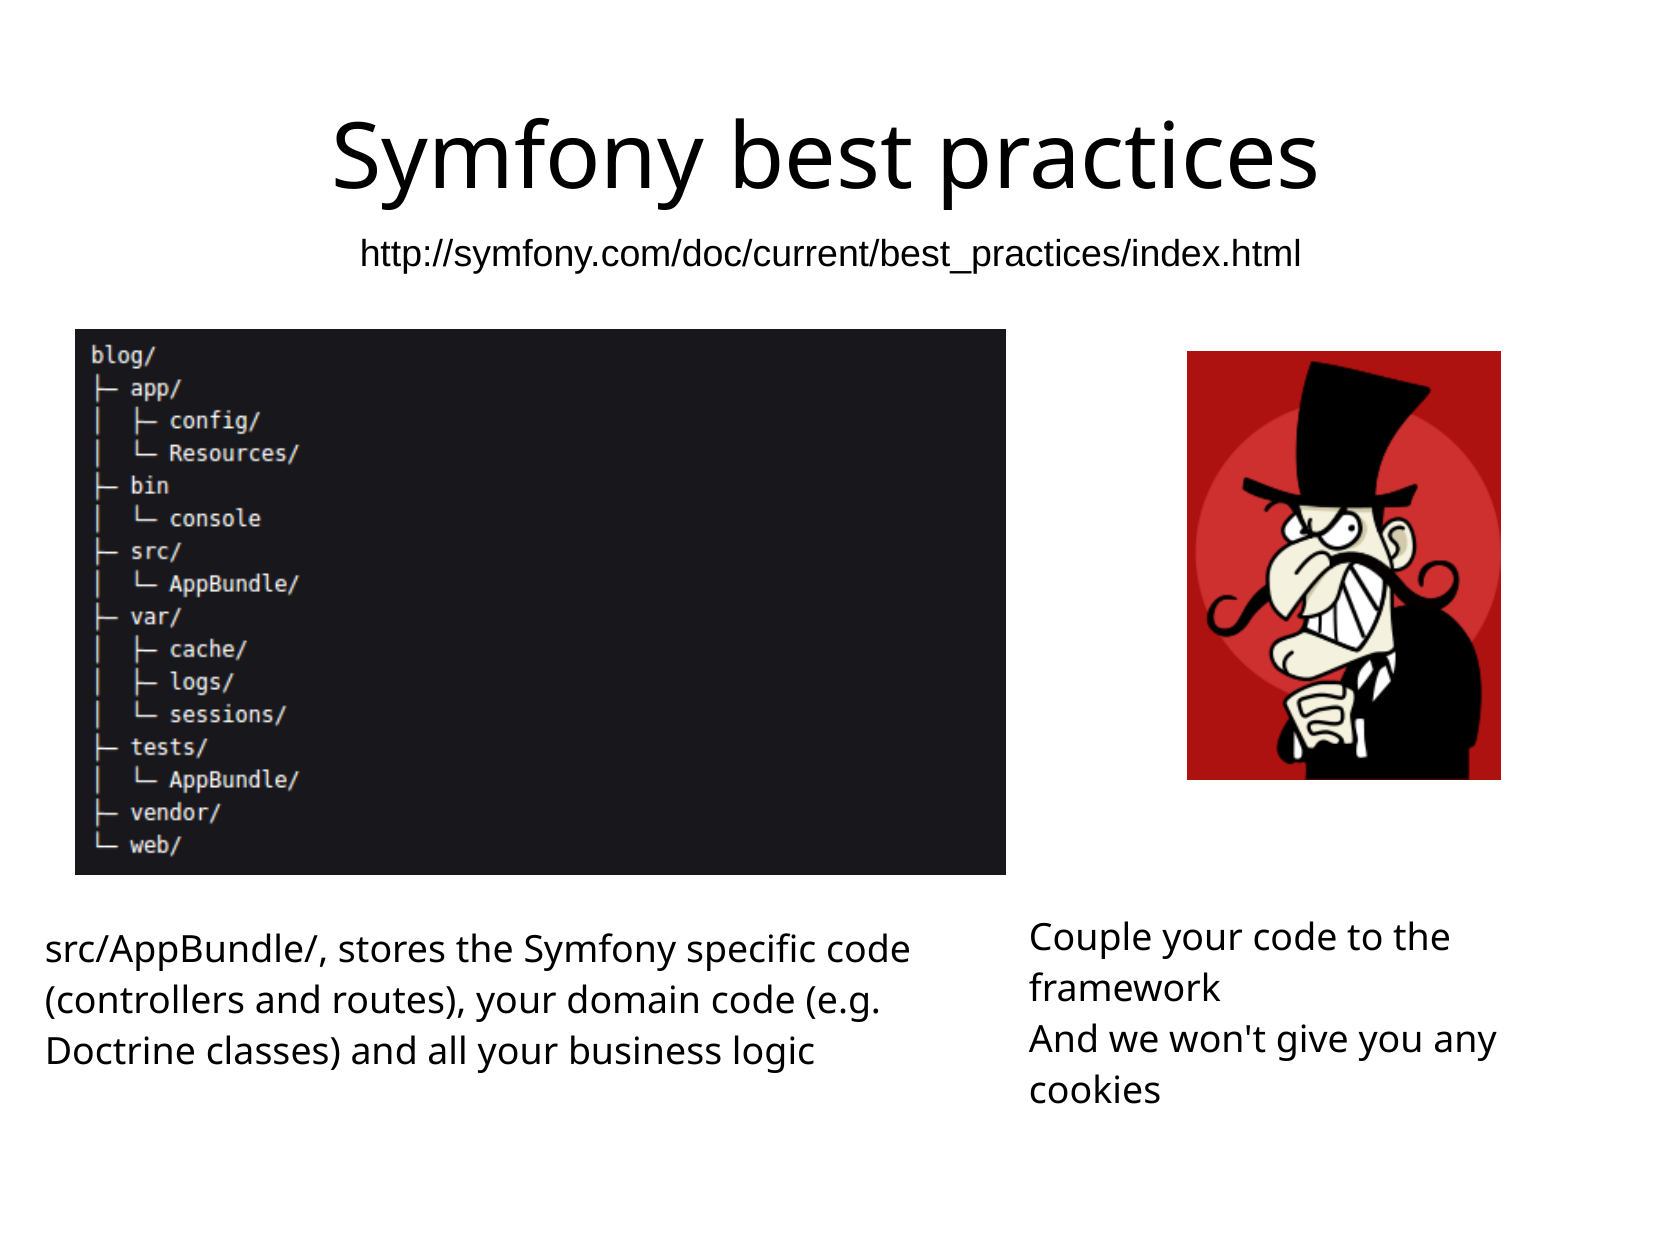

# Symfony best practices
http://symfony.com/doc/current/best_practices/index.html
Couple your code to the framework
And we won't give you any cookies
src/AppBundle/, stores the Symfony specific code (controllers and routes), your domain code (e.g. Doctrine classes) and all your business logic